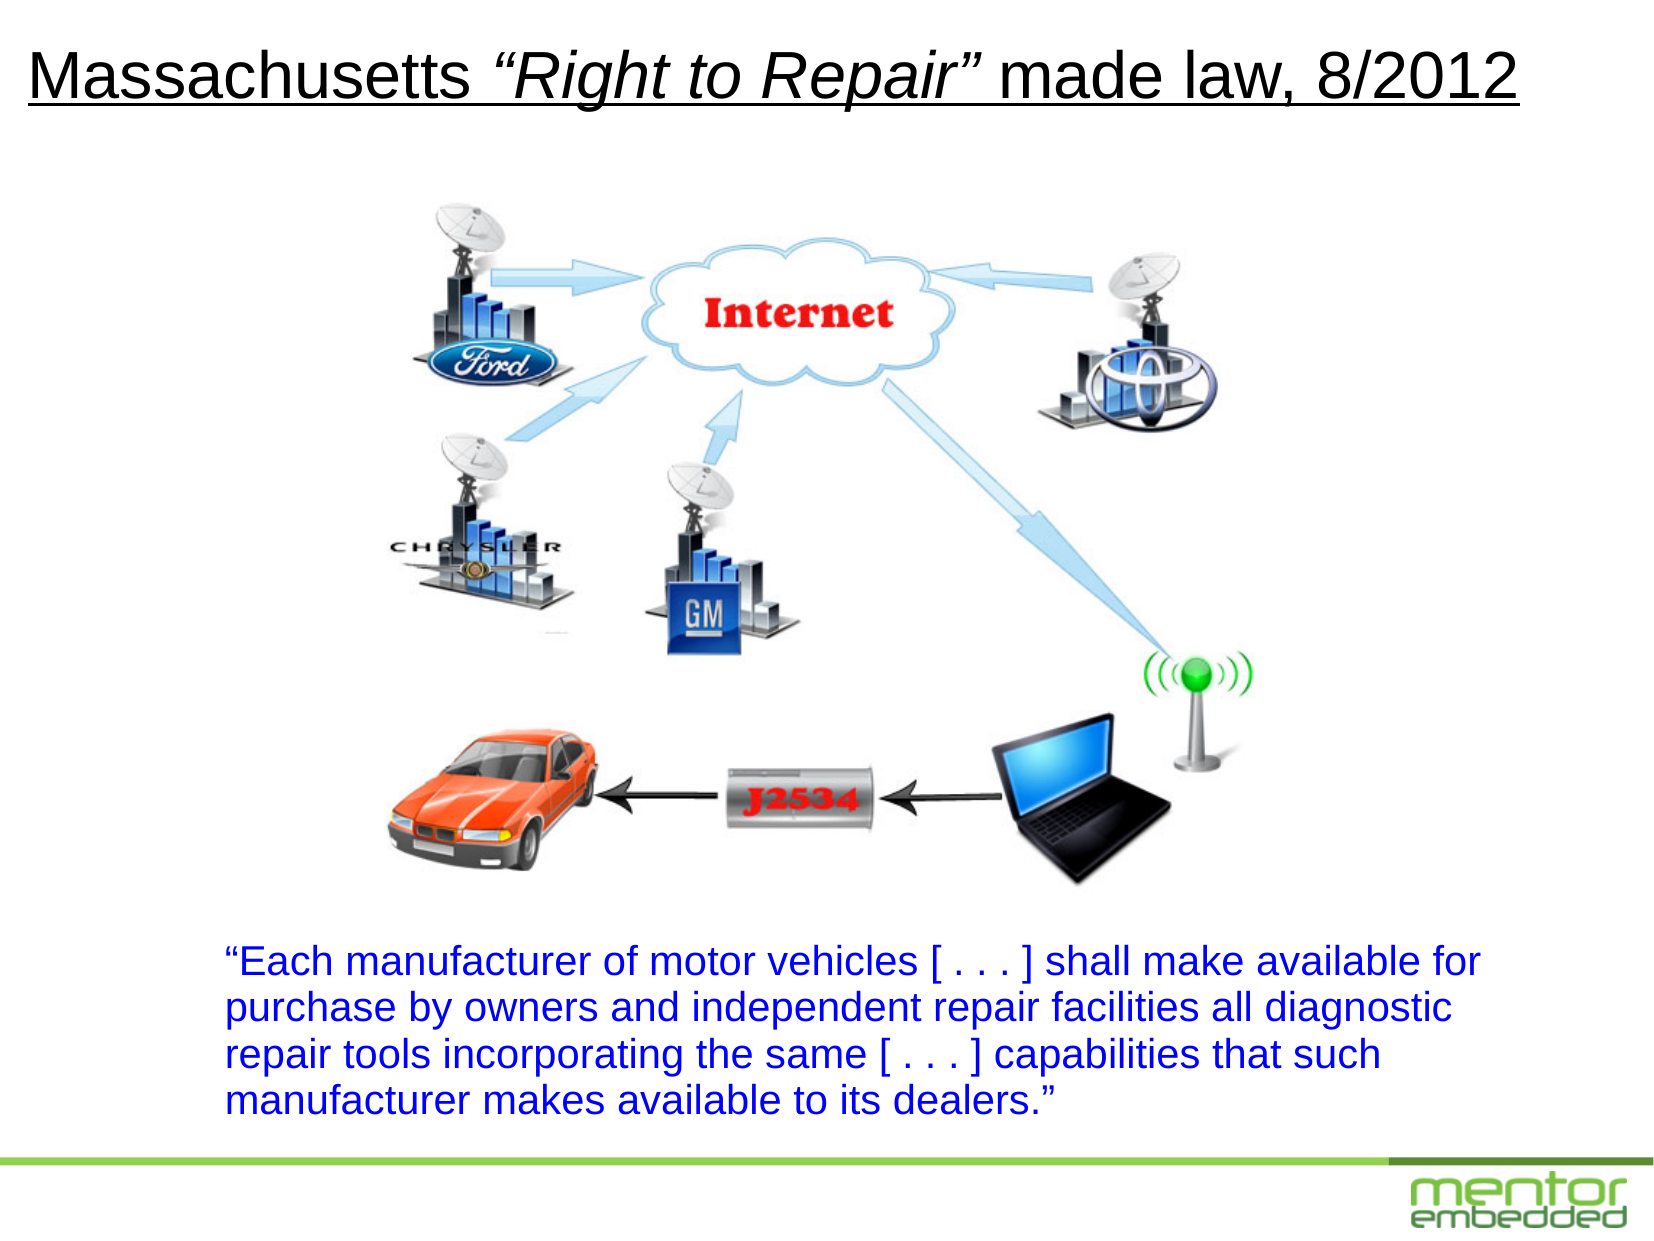

# Massachusetts “Right to Repair” made law, 8/2012
“Each manufacturer of motor vehicles [ . . . ] shall make available for purchase by owners and independent repair facilities all diagnostic repair tools incorporating the same [ . . . ] capabilities that such manufacturer makes available to its dealers.”